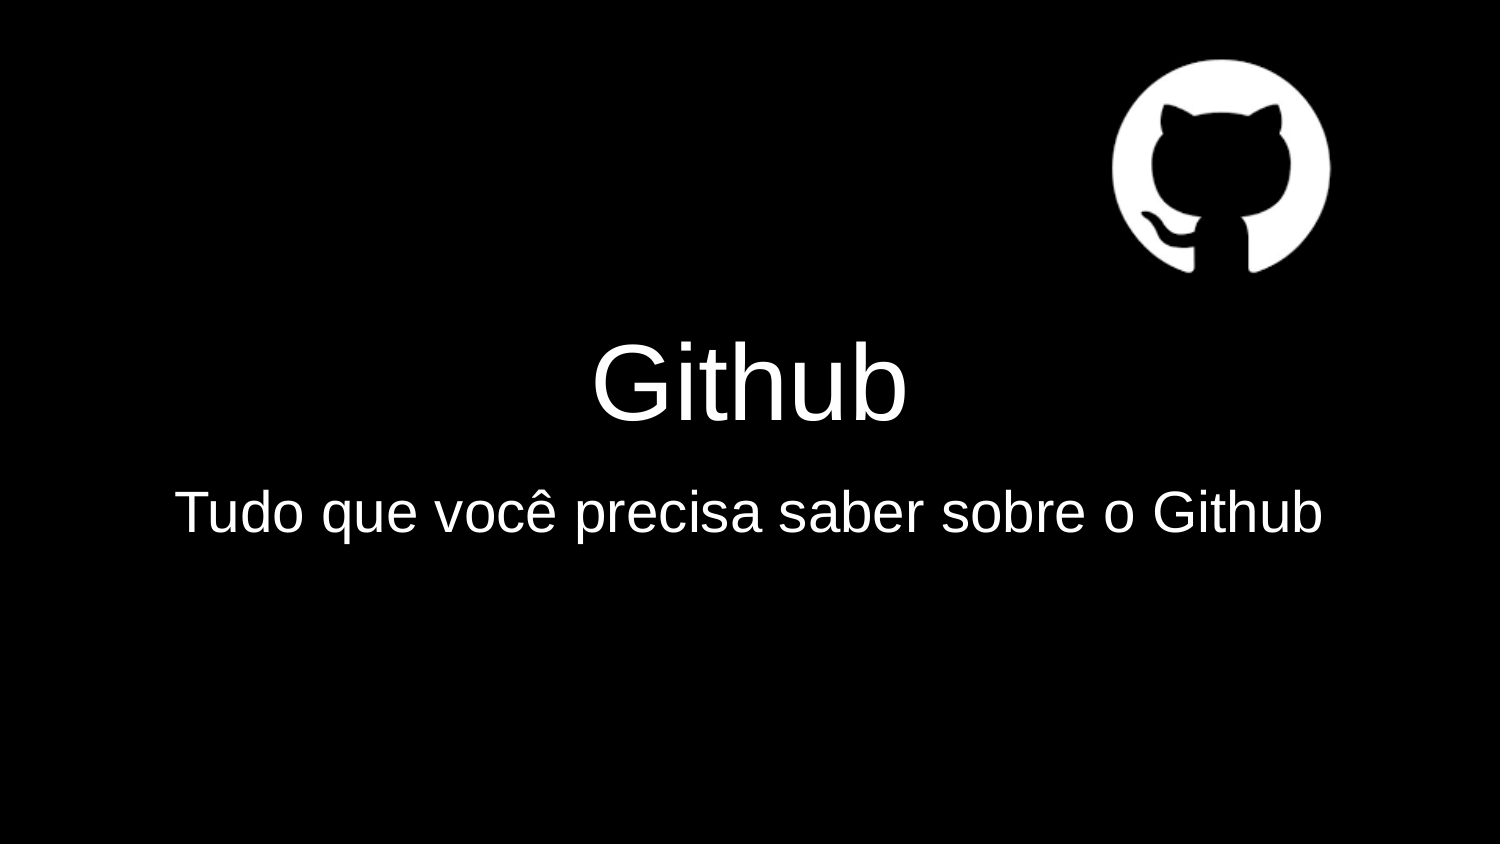

# Github
Tudo que você precisa saber sobre o Github